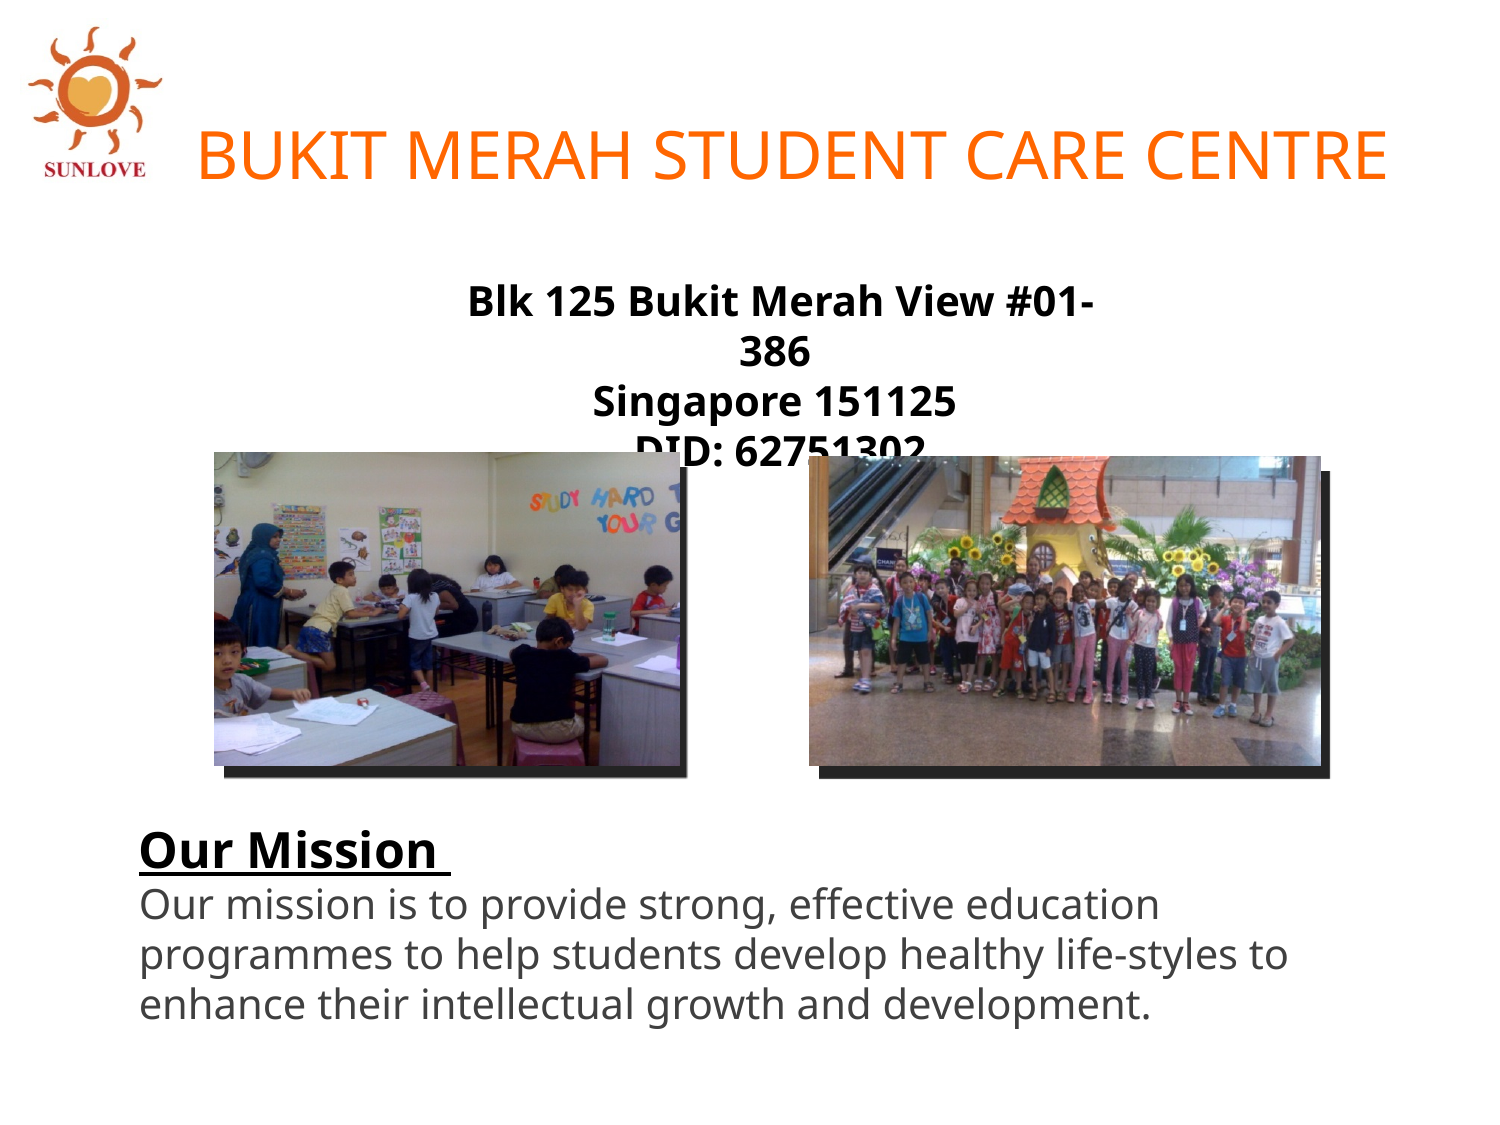

# BUKIT MERAH STUDENT CARE CENTRE
Blk 125 Bukit Merah View #01-386
Singapore 151125
 DID: 62751302
Our Mission
Our mission is to provide strong, effective education programmes to help students develop healthy life-styles to enhance their intellectual growth and development.